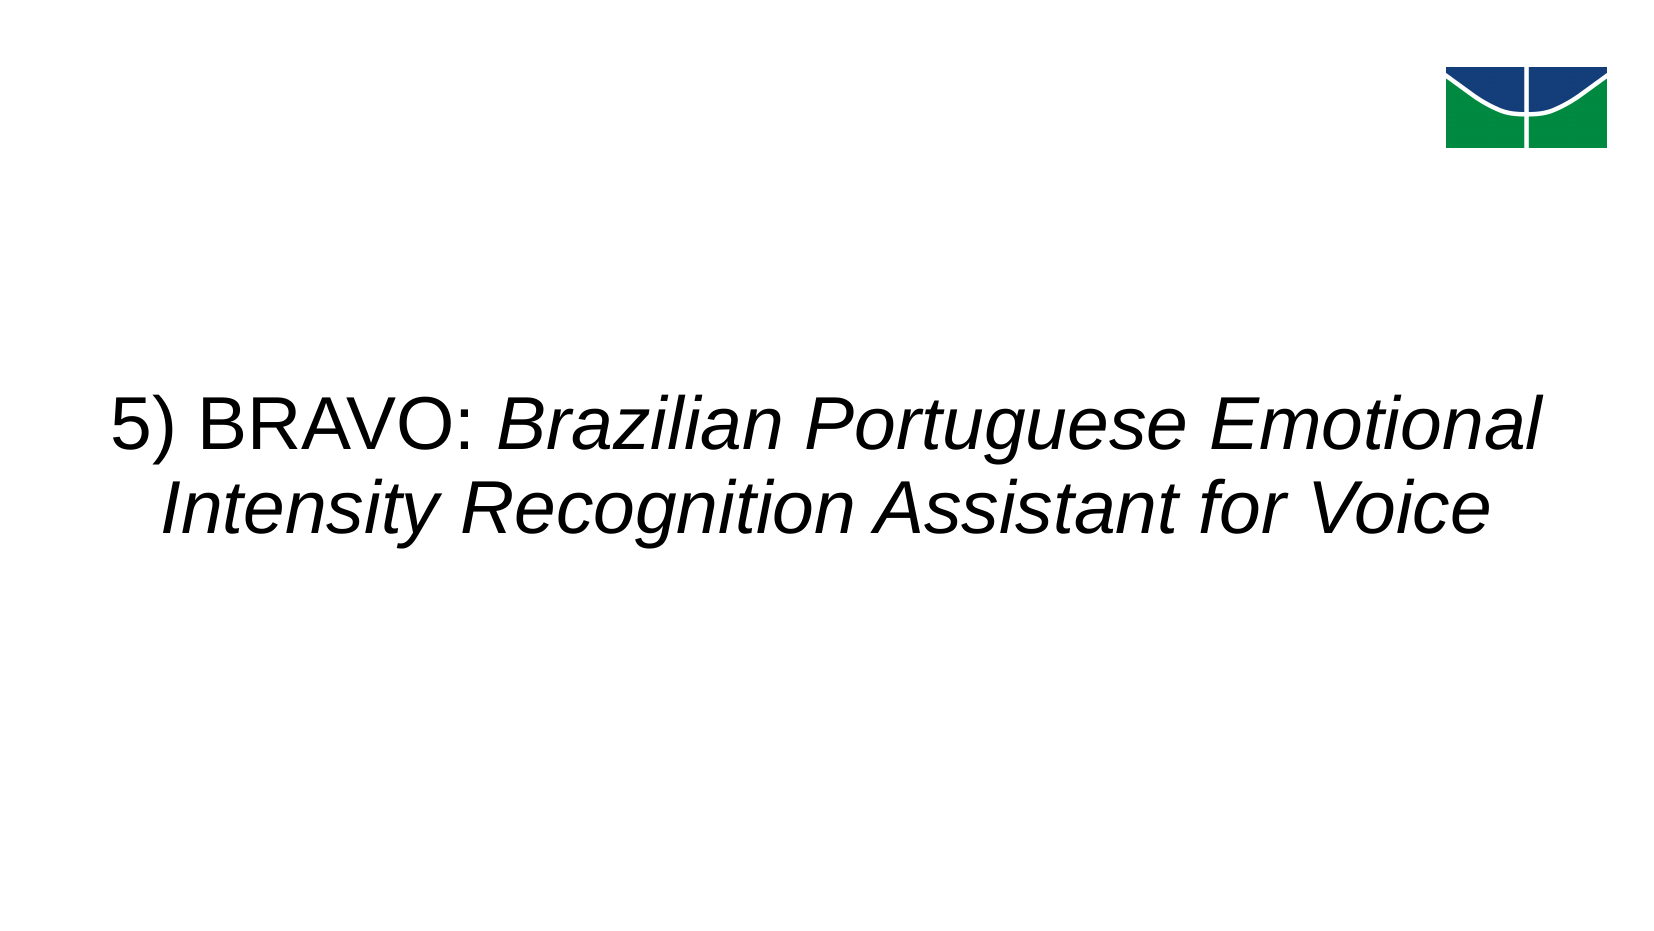

# 5) BRAVO: Brazilian Portuguese Emotional Intensity Recognition Assistant for Voice